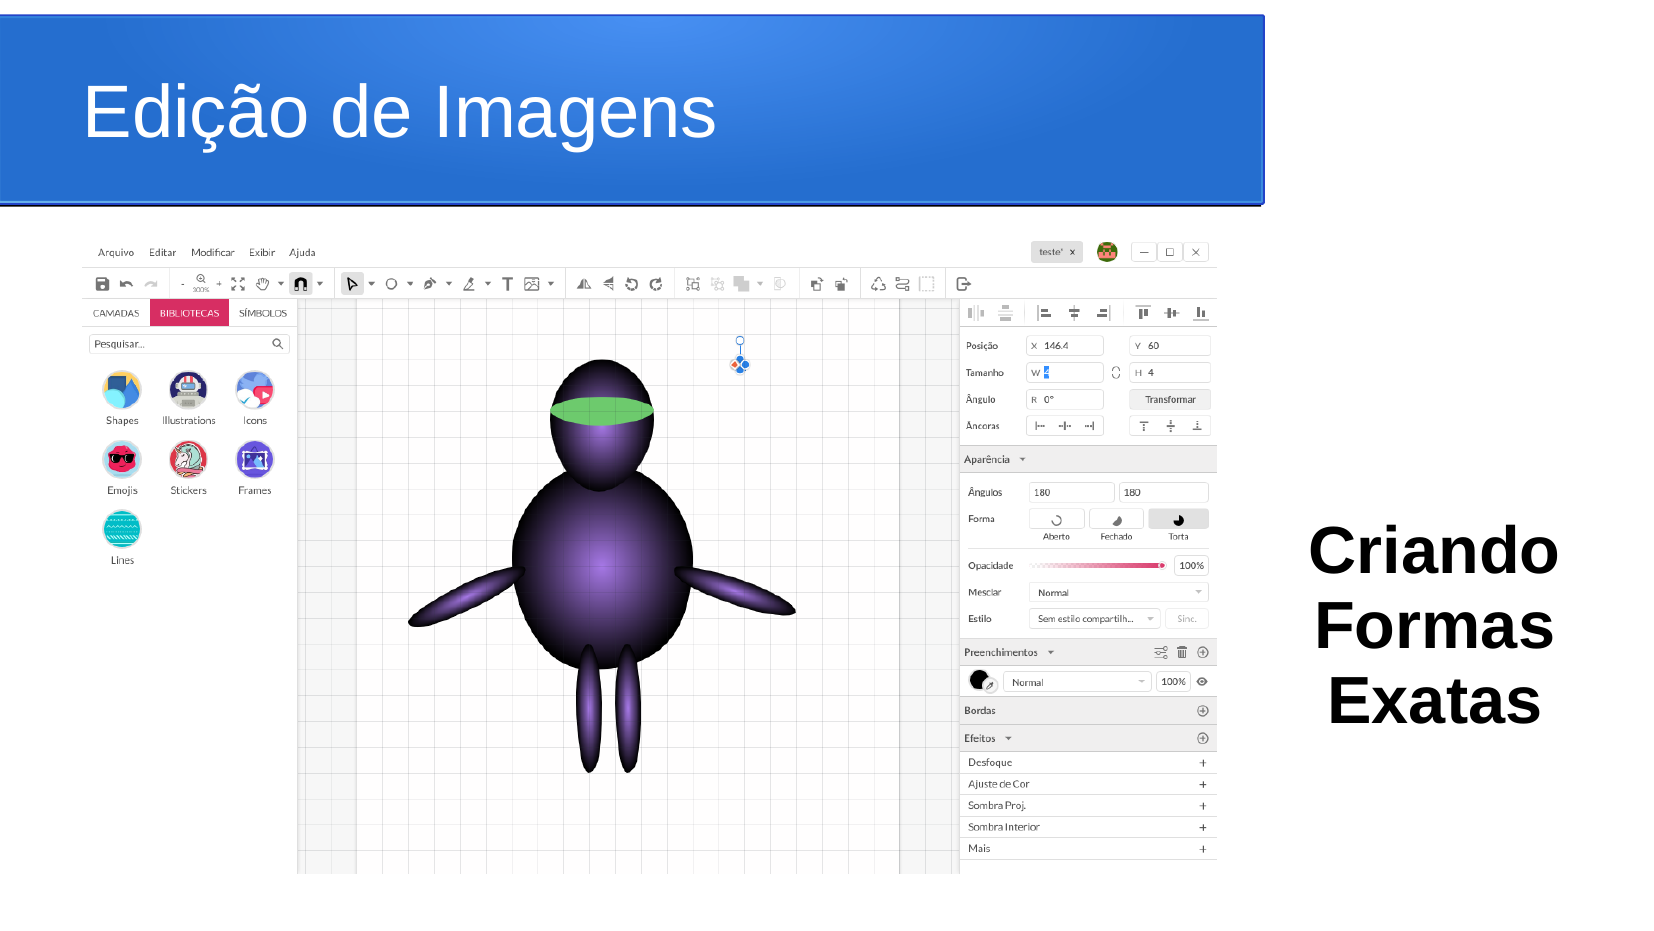

# Edição de Imagens
Criando Formas
Exatas